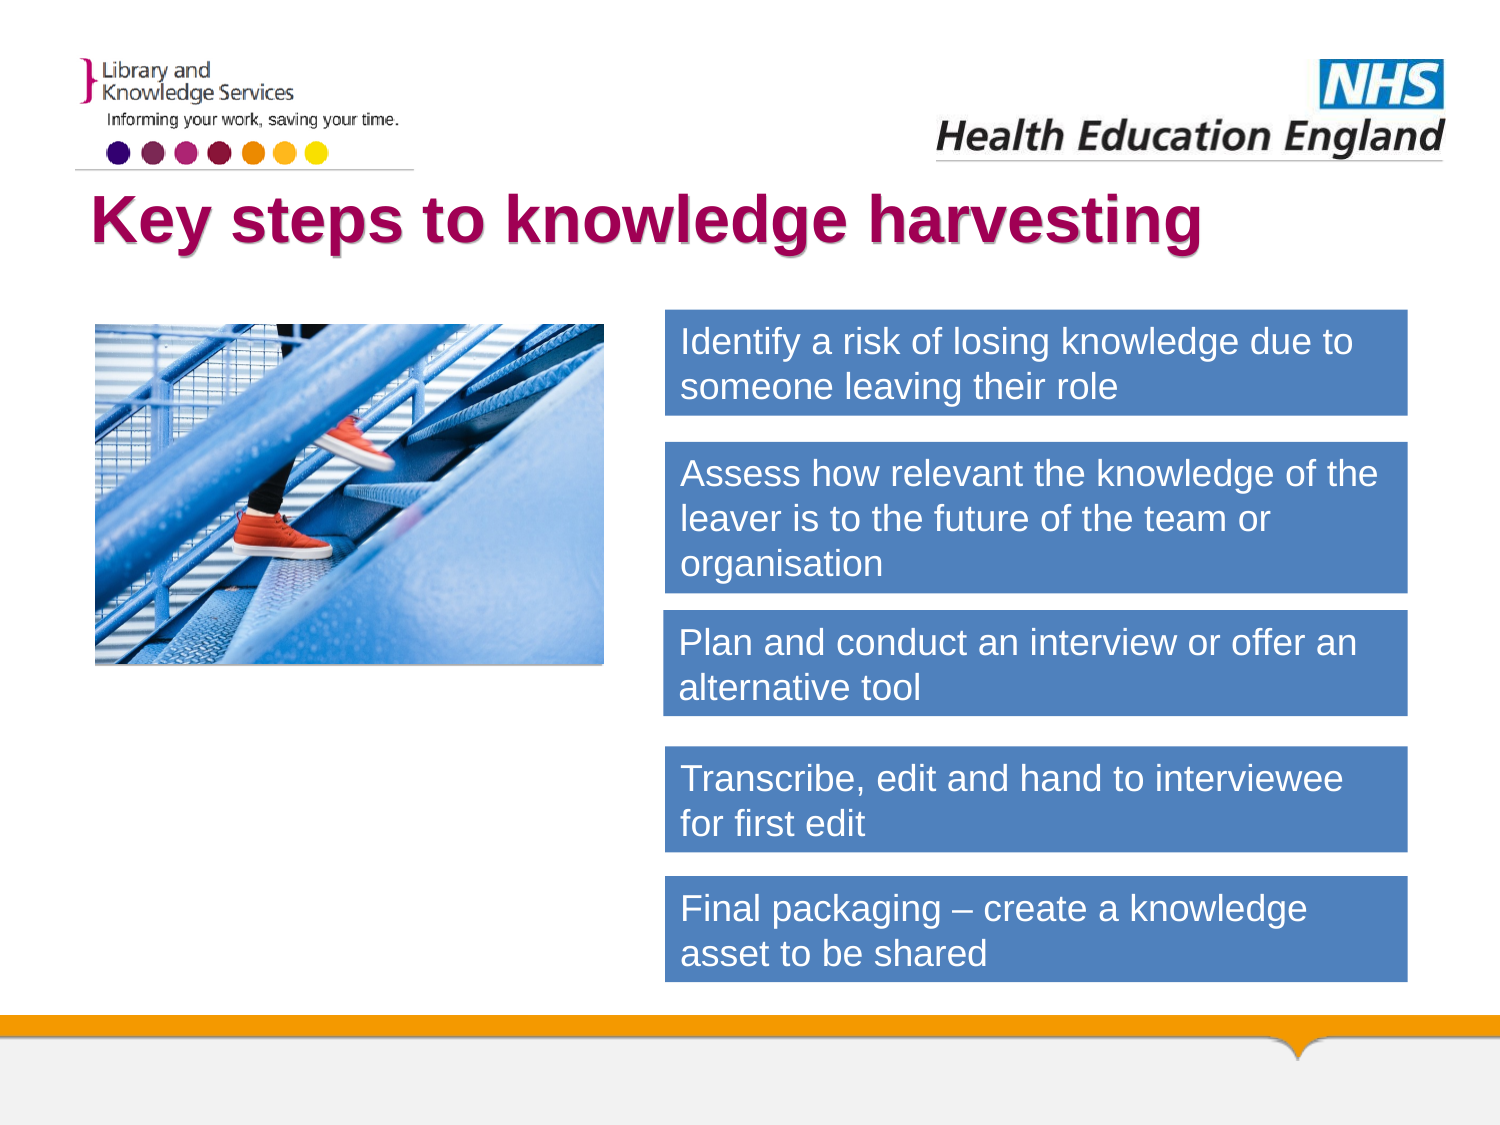

# Key steps to knowledge harvesting
Identify a risk of losing knowledge due to someone leaving their role
Assess how relevant the knowledge of the leaver is to the future of the team or organisation
Plan and conduct an interview or offer an alternative tool
Transcribe, edit and hand to interviewee for first edit
Final packaging – create a knowledge asset to be shared